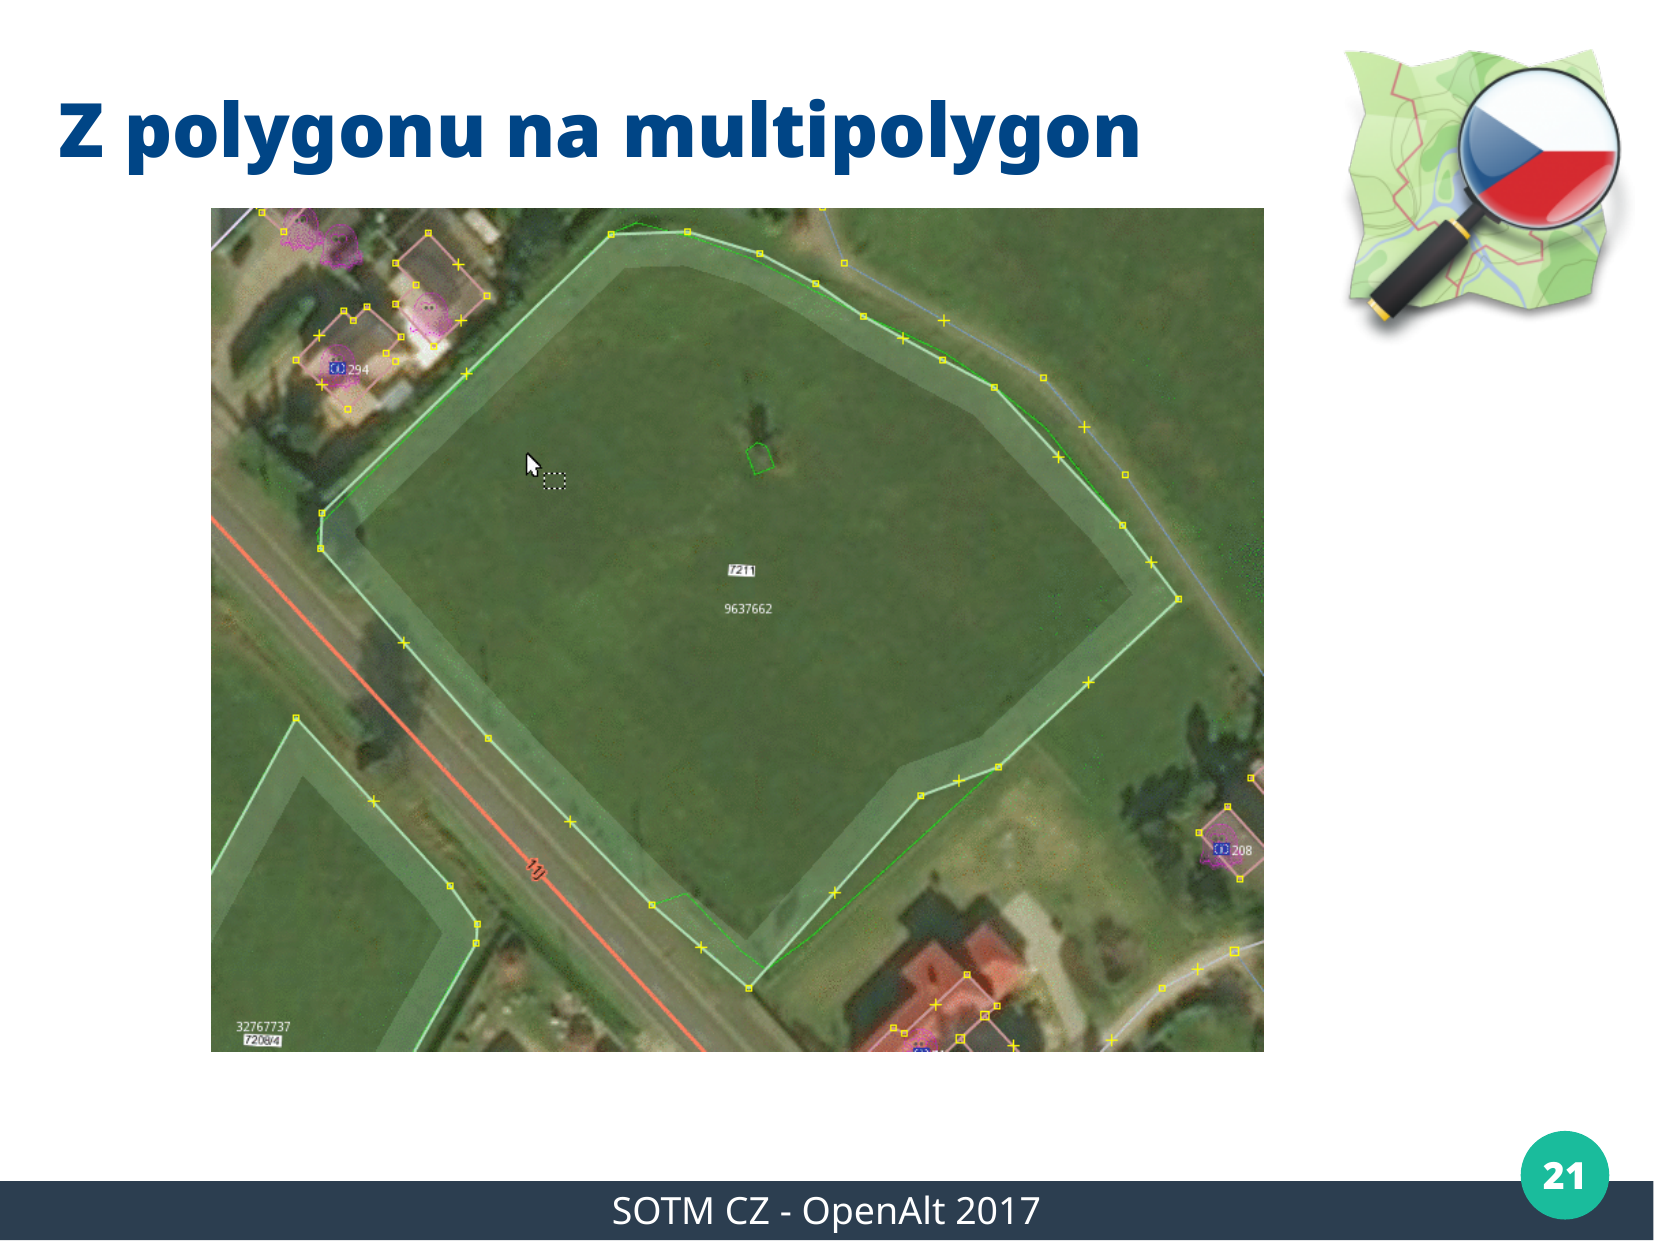

# Z polygonu na multipolygon
21
SOTM CZ - OpenAlt 2017